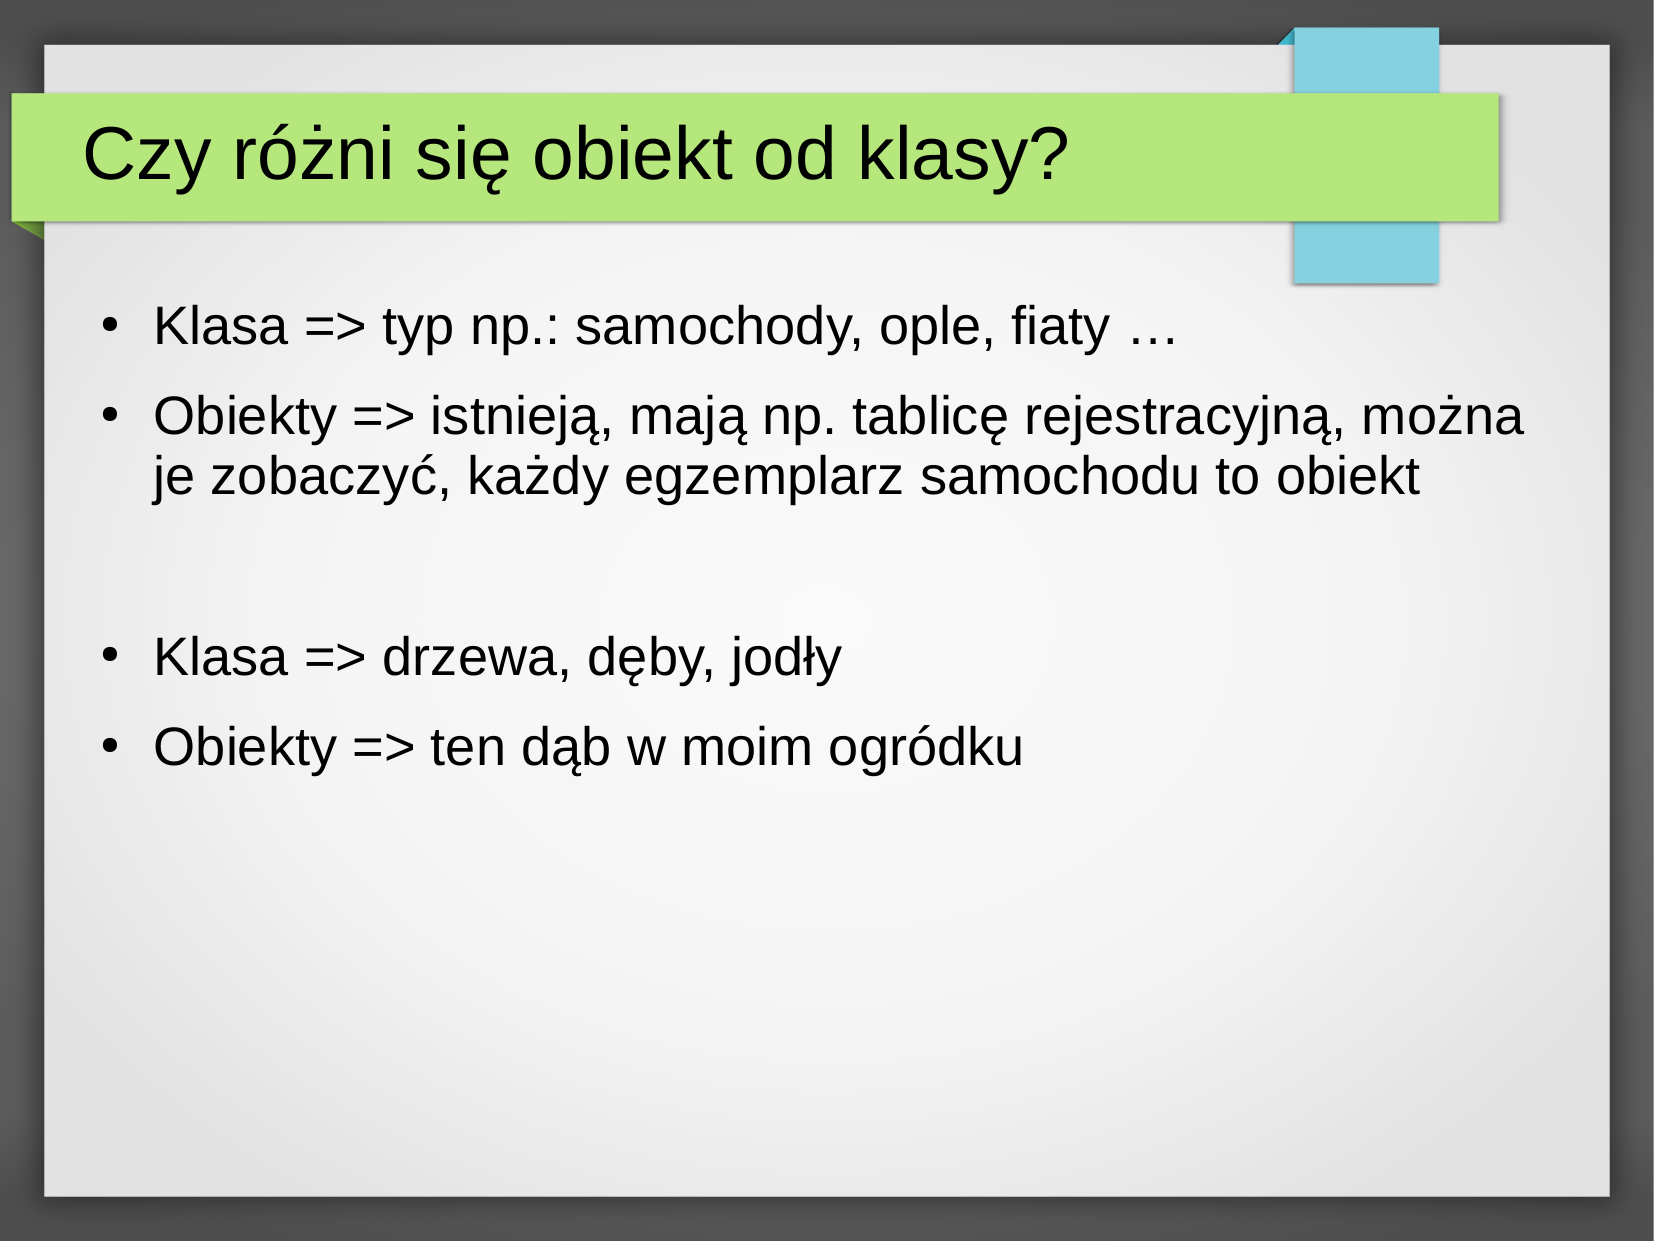

# Czy różni się obiekt od klasy?
Klasa => typ np.: samochody, ople, fiaty …
Obiekty => istnieją, mają np. tablicę rejestracyjną, można je zobaczyć, każdy egzemplarz samochodu to obiekt
Klasa => drzewa, dęby, jodły
Obiekty => ten dąb w moim ogródku